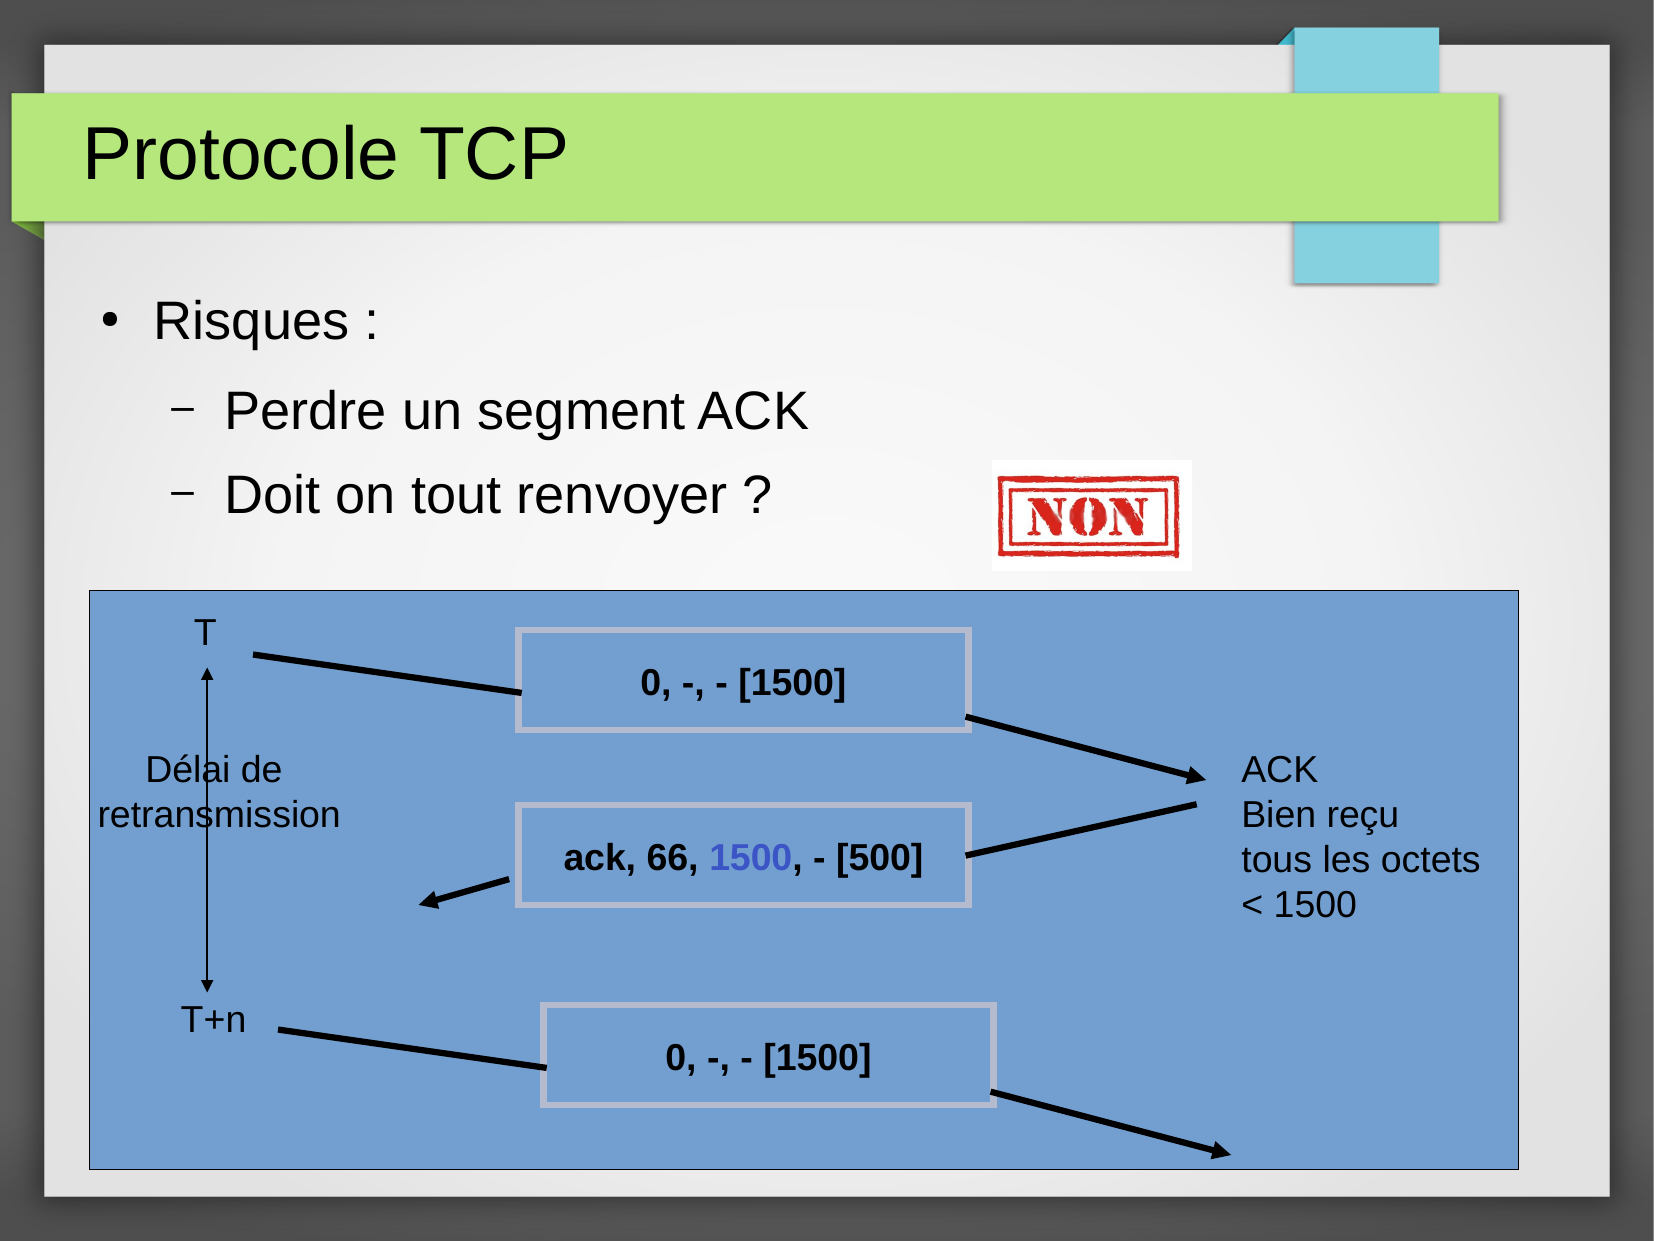

# Protocole TCP
Risques :
Perdre un segment ACK
Doit on tout renvoyer ?
T
0, -, - [1500]
Délai de
retransmission
ACK
Bien reçu
tous les octets
< 1500
ack, 66, 1500, - [500]
T+n
0, -, - [1500]